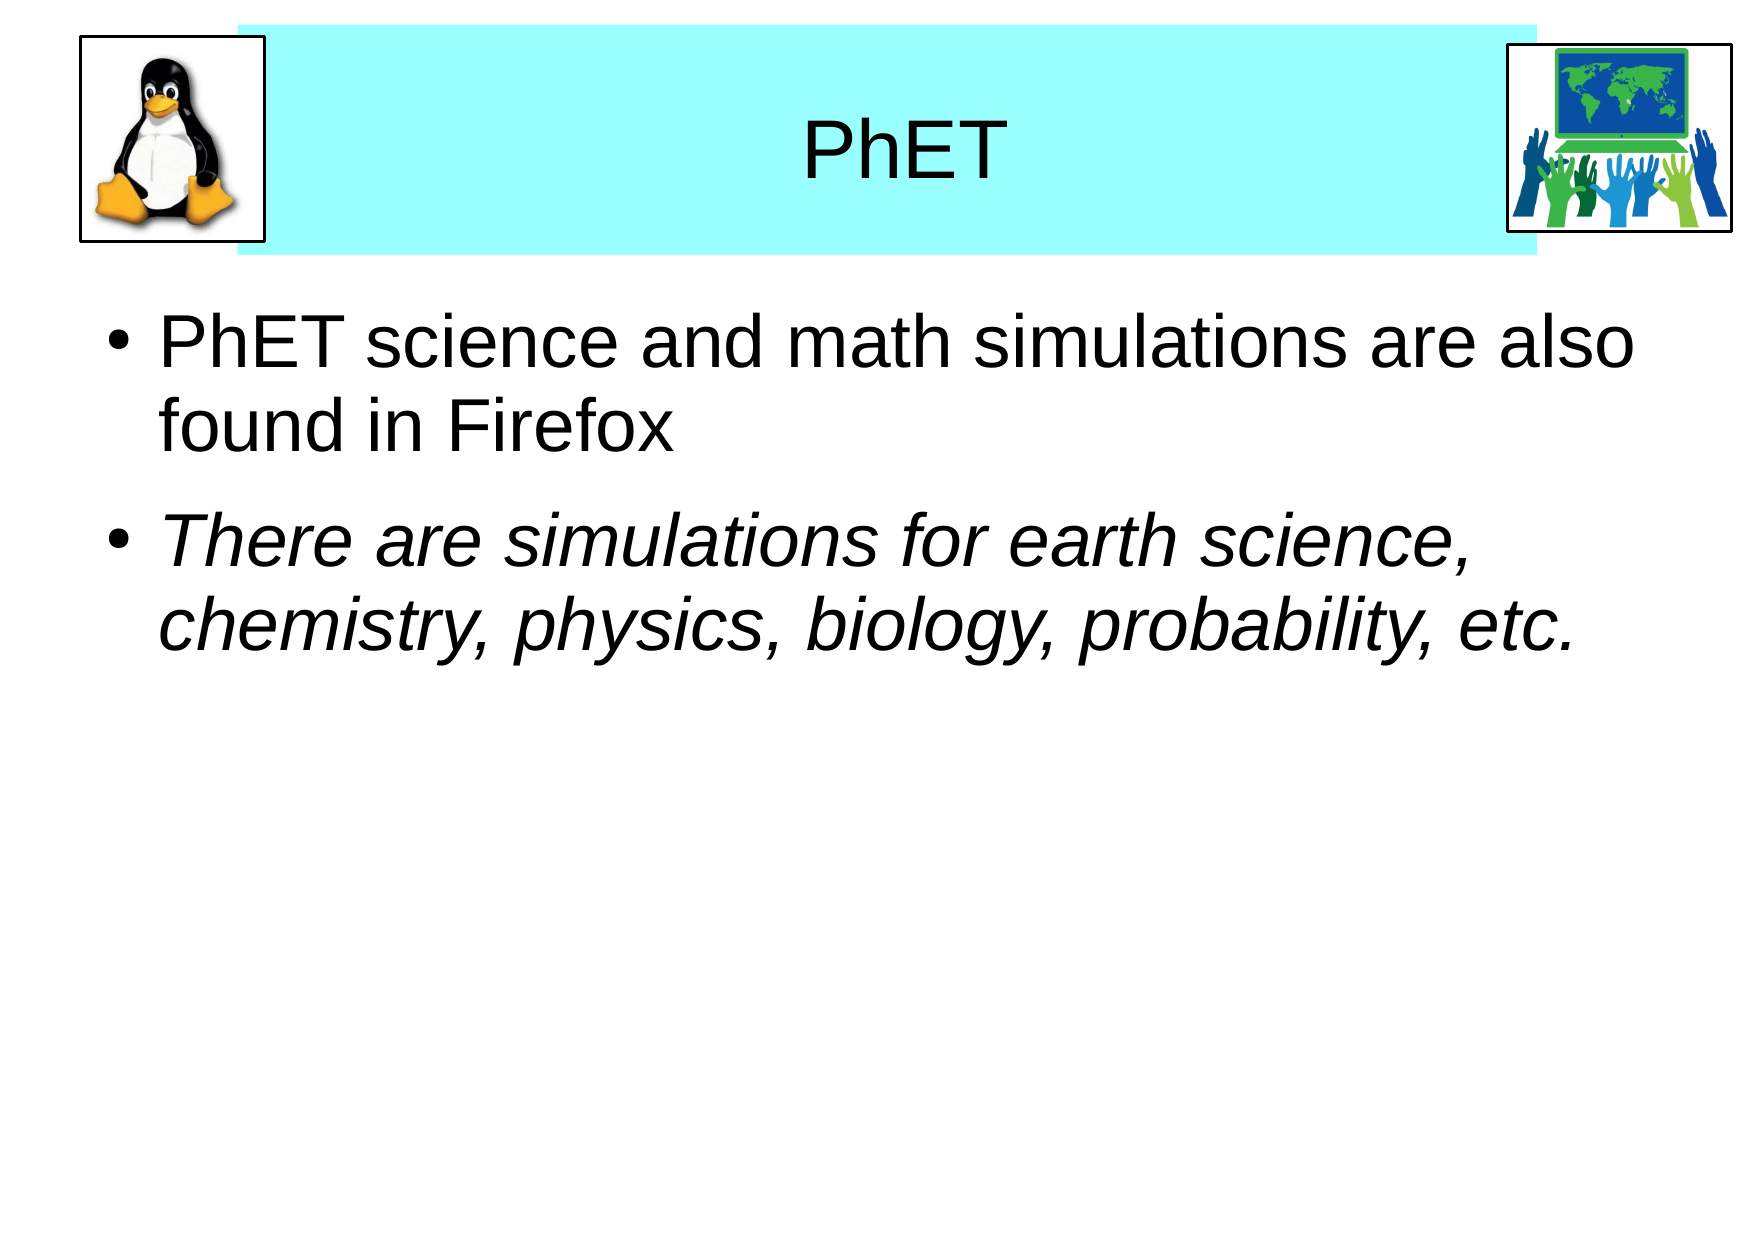

# PhET
PhET science and math simulations are also found in Firefox
There are simulations for earth science, chemistry, physics, biology, probability, etc.